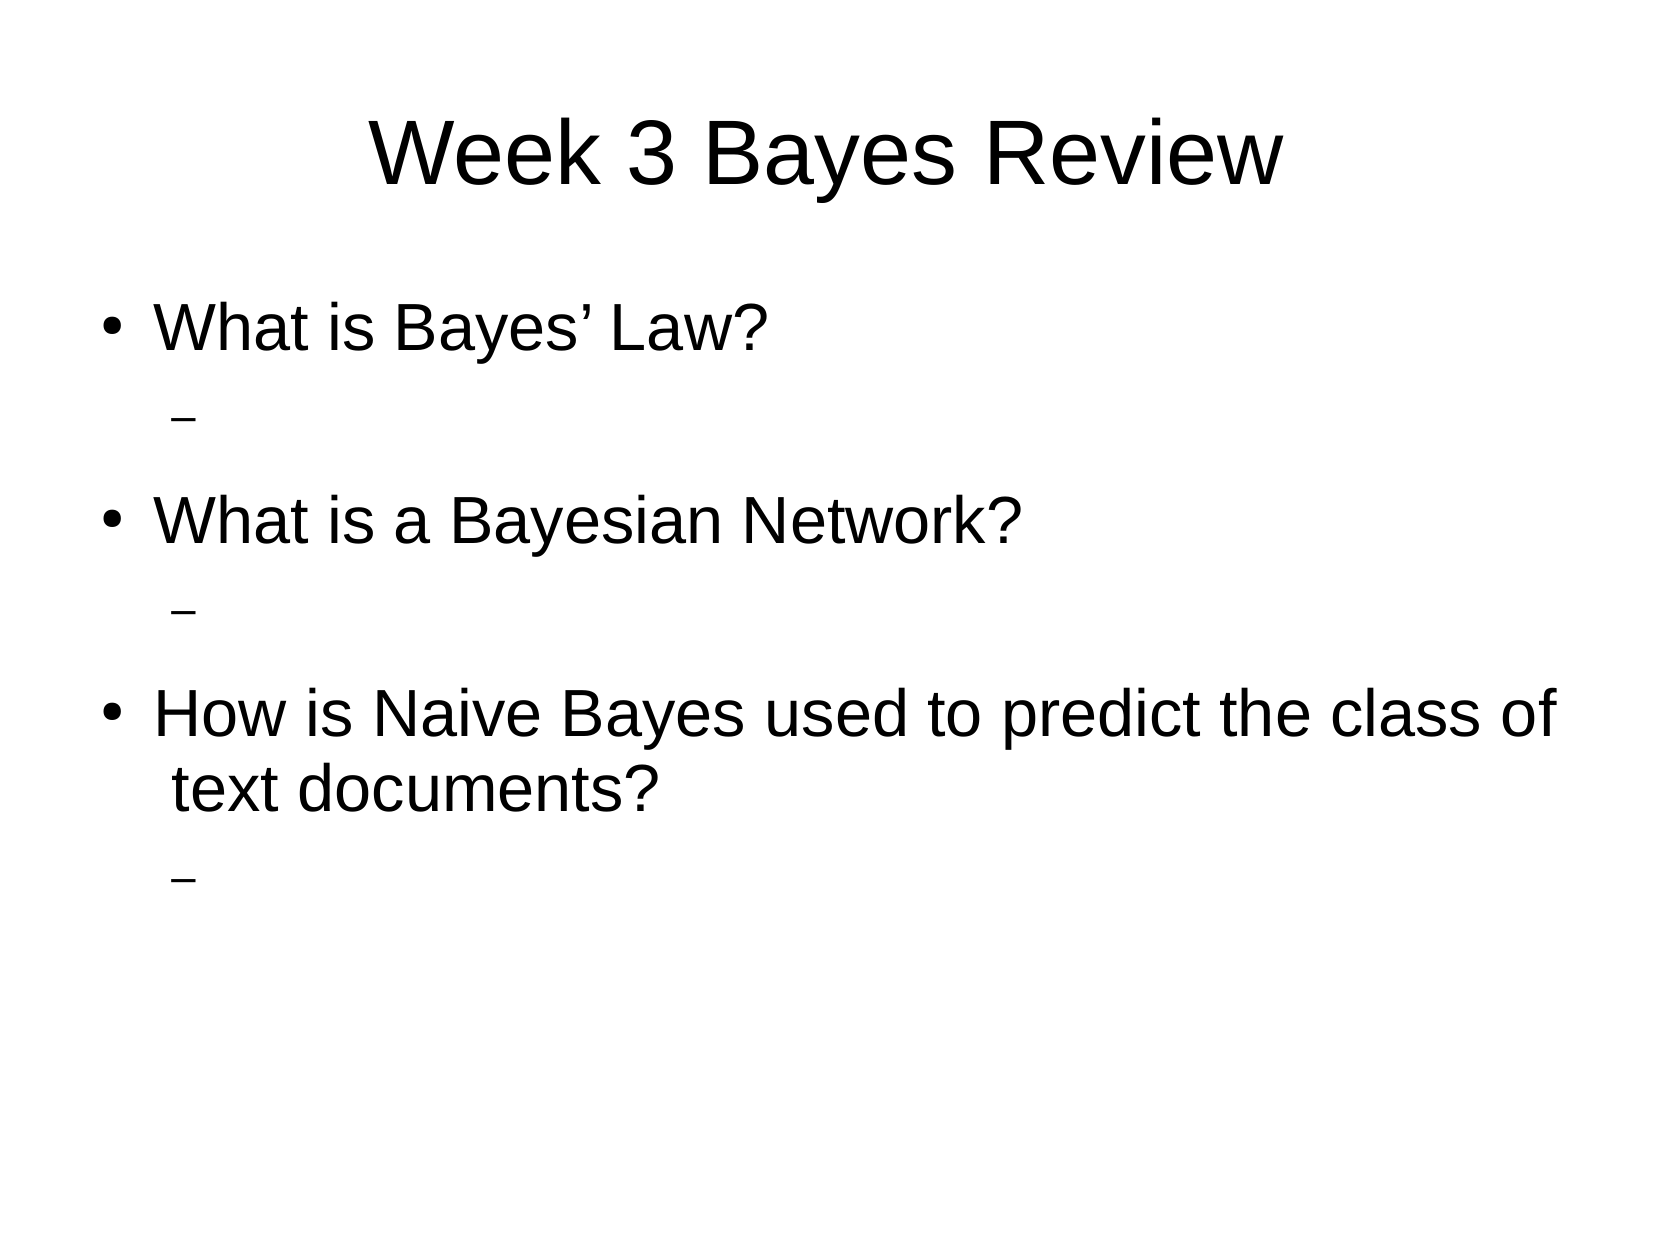

# Week 3 Bayes Review
What is Bayes’ Law?
What is a Bayesian Network?
How is Naive Bayes used to predict the class of text documents?